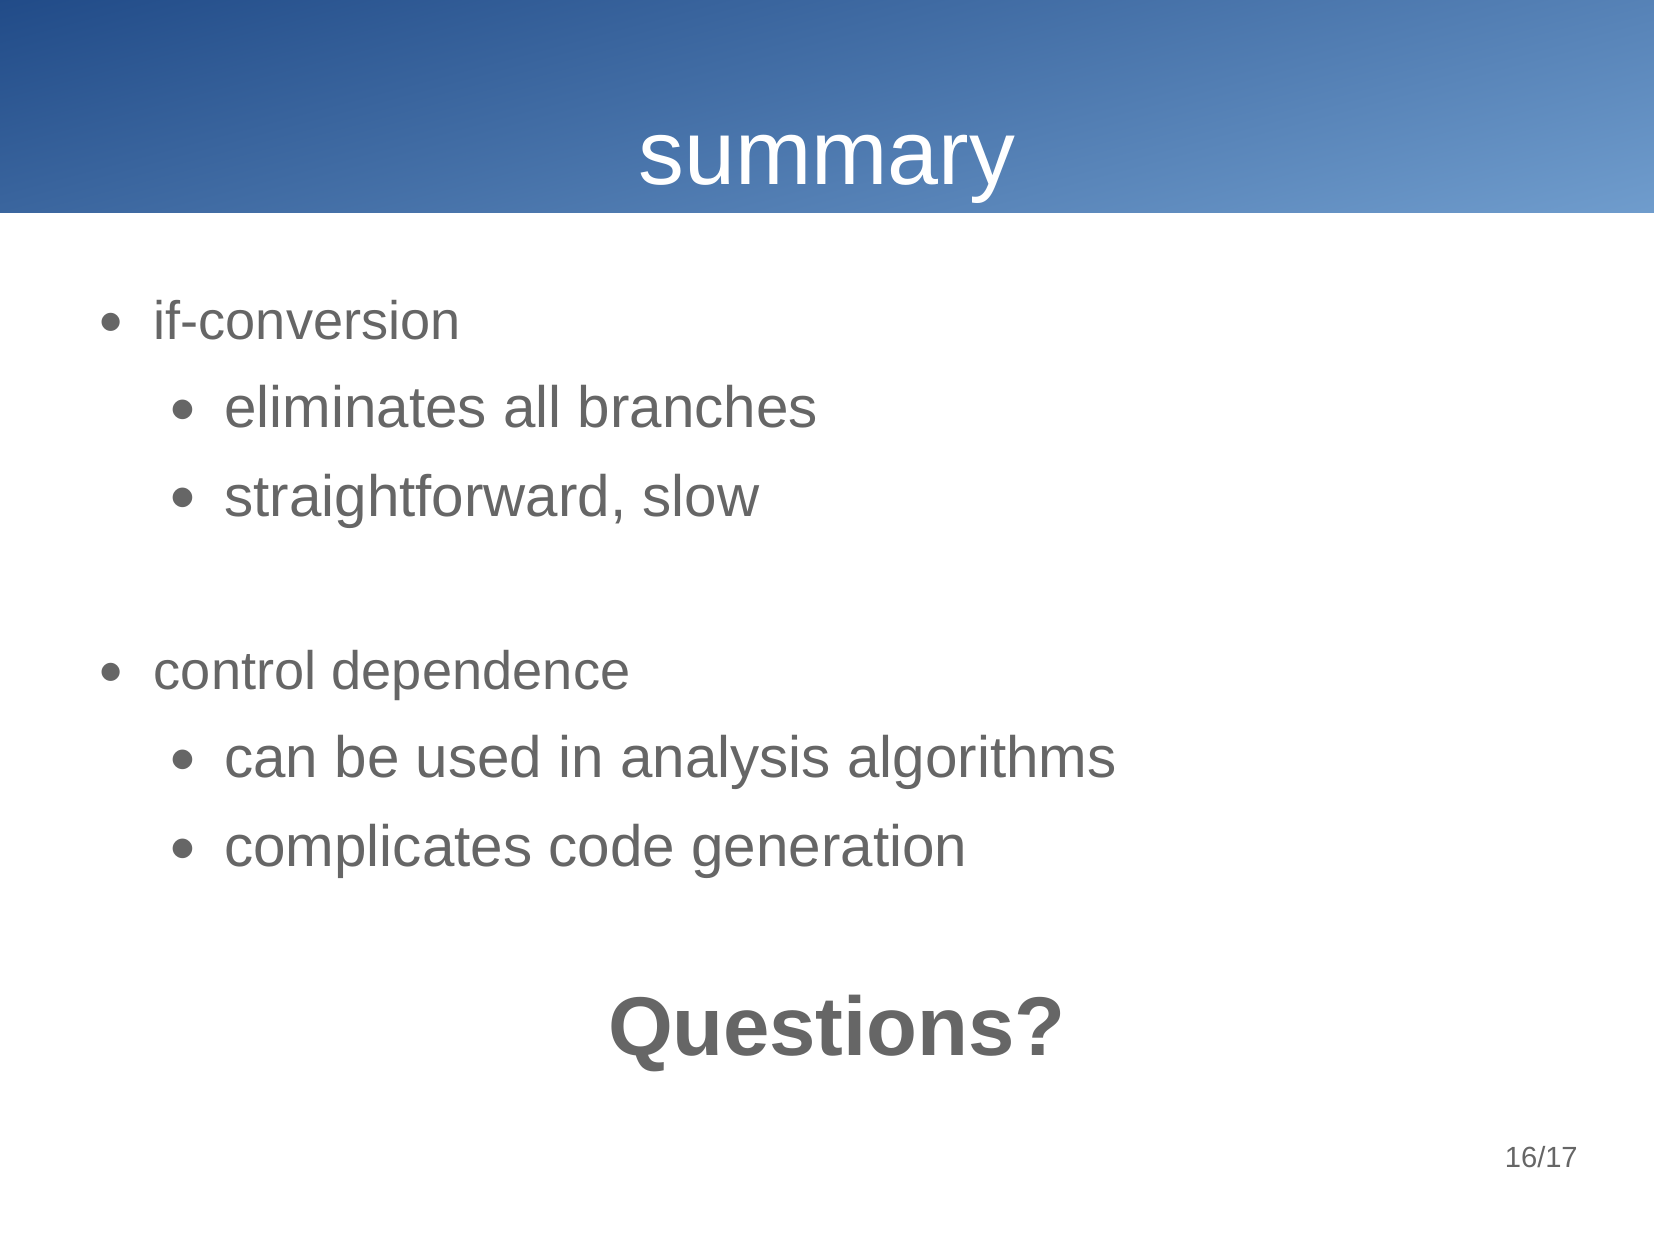

# summary
if-conversion
eliminates all branches
straightforward, slow
control dependence
can be used in analysis algorithms
complicates code generation
Questions??